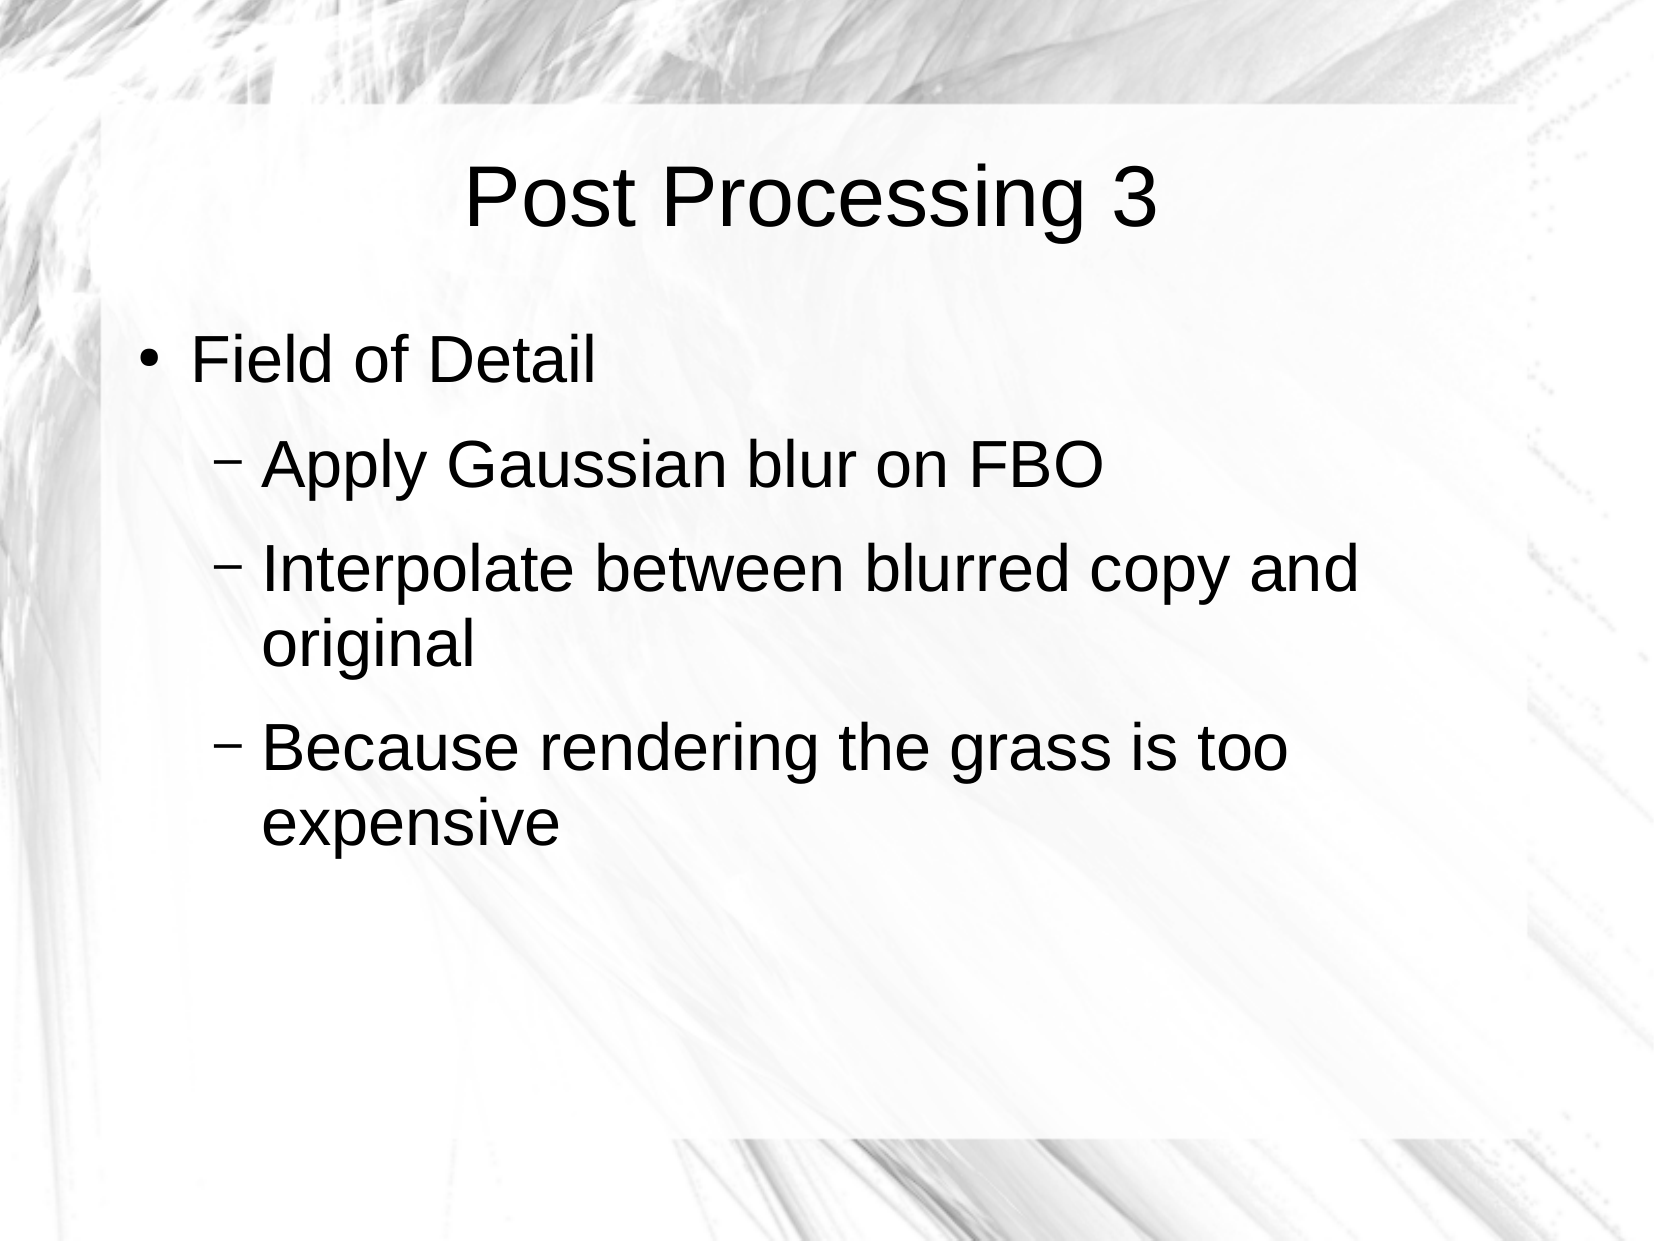

Post Processing 3
Field of Detail
Apply Gaussian blur on FBO
Interpolate between blurred copy and original
Because rendering the grass is too expensive